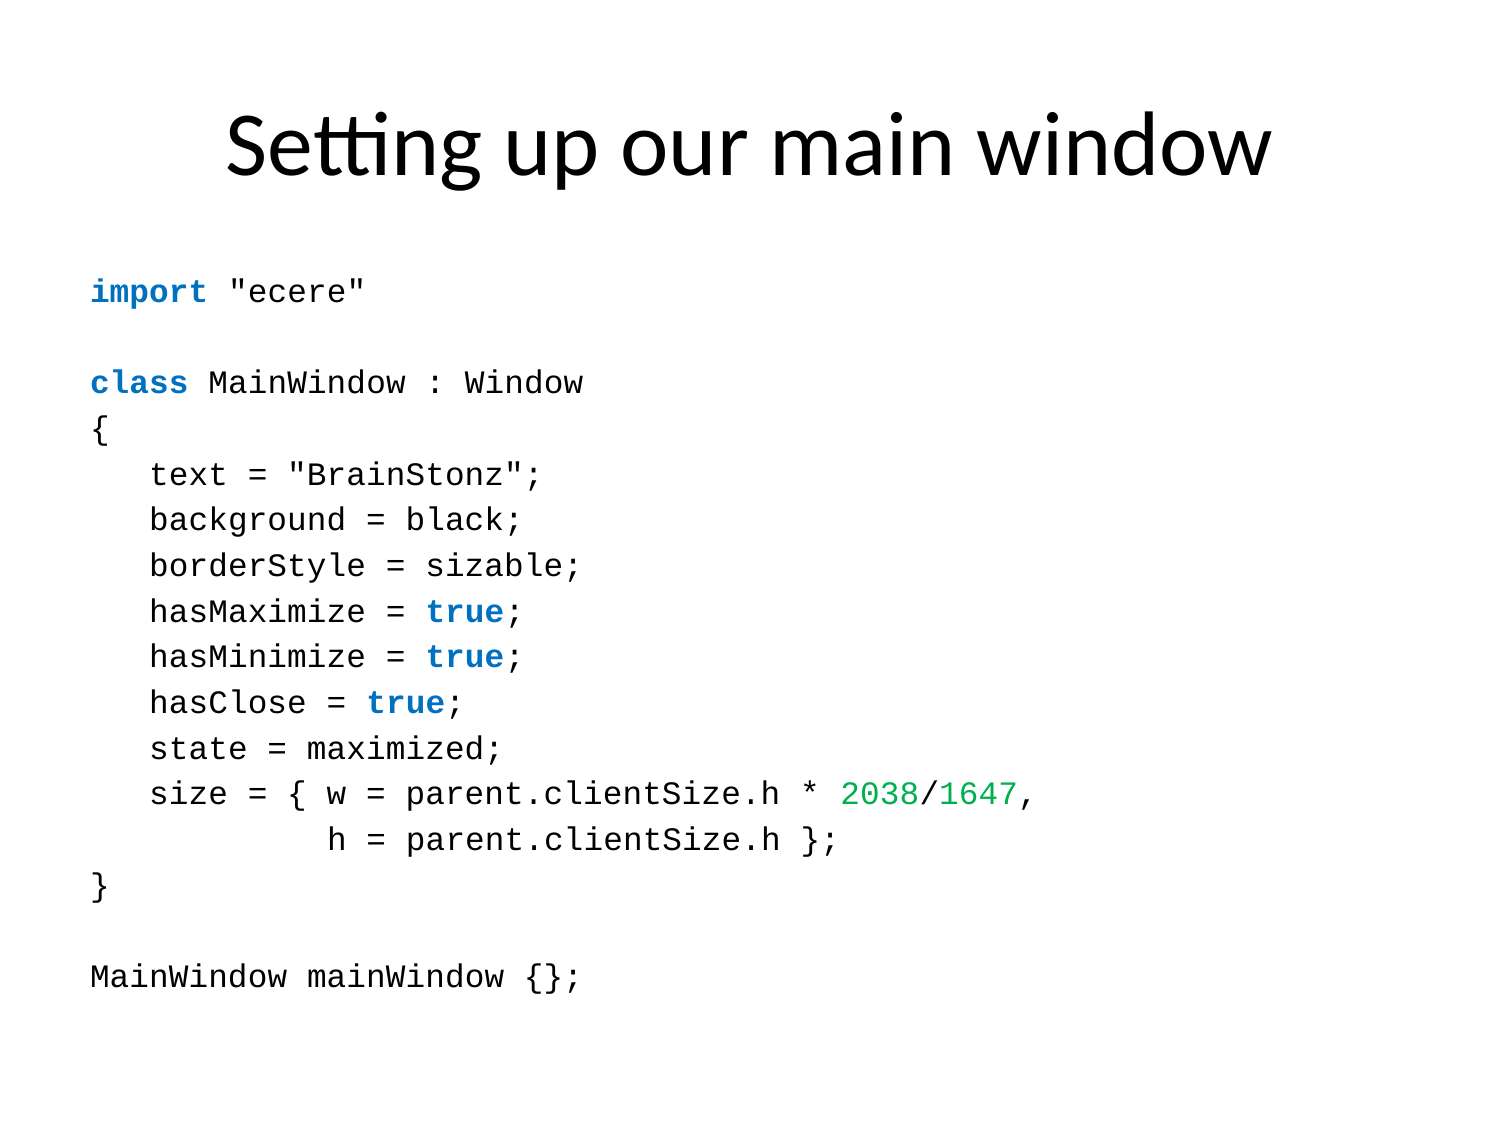

# Setting up our main window
import "ecere"
class MainWindow : Window
{
 text = "BrainStonz";
 background = black;
 borderStyle = sizable;
 hasMaximize = true;
 hasMinimize = true;
 hasClose = true;
 state = maximized;
 size = { w = parent.clientSize.h * 2038/1647,
 h = parent.clientSize.h };
}
MainWindow mainWindow {};